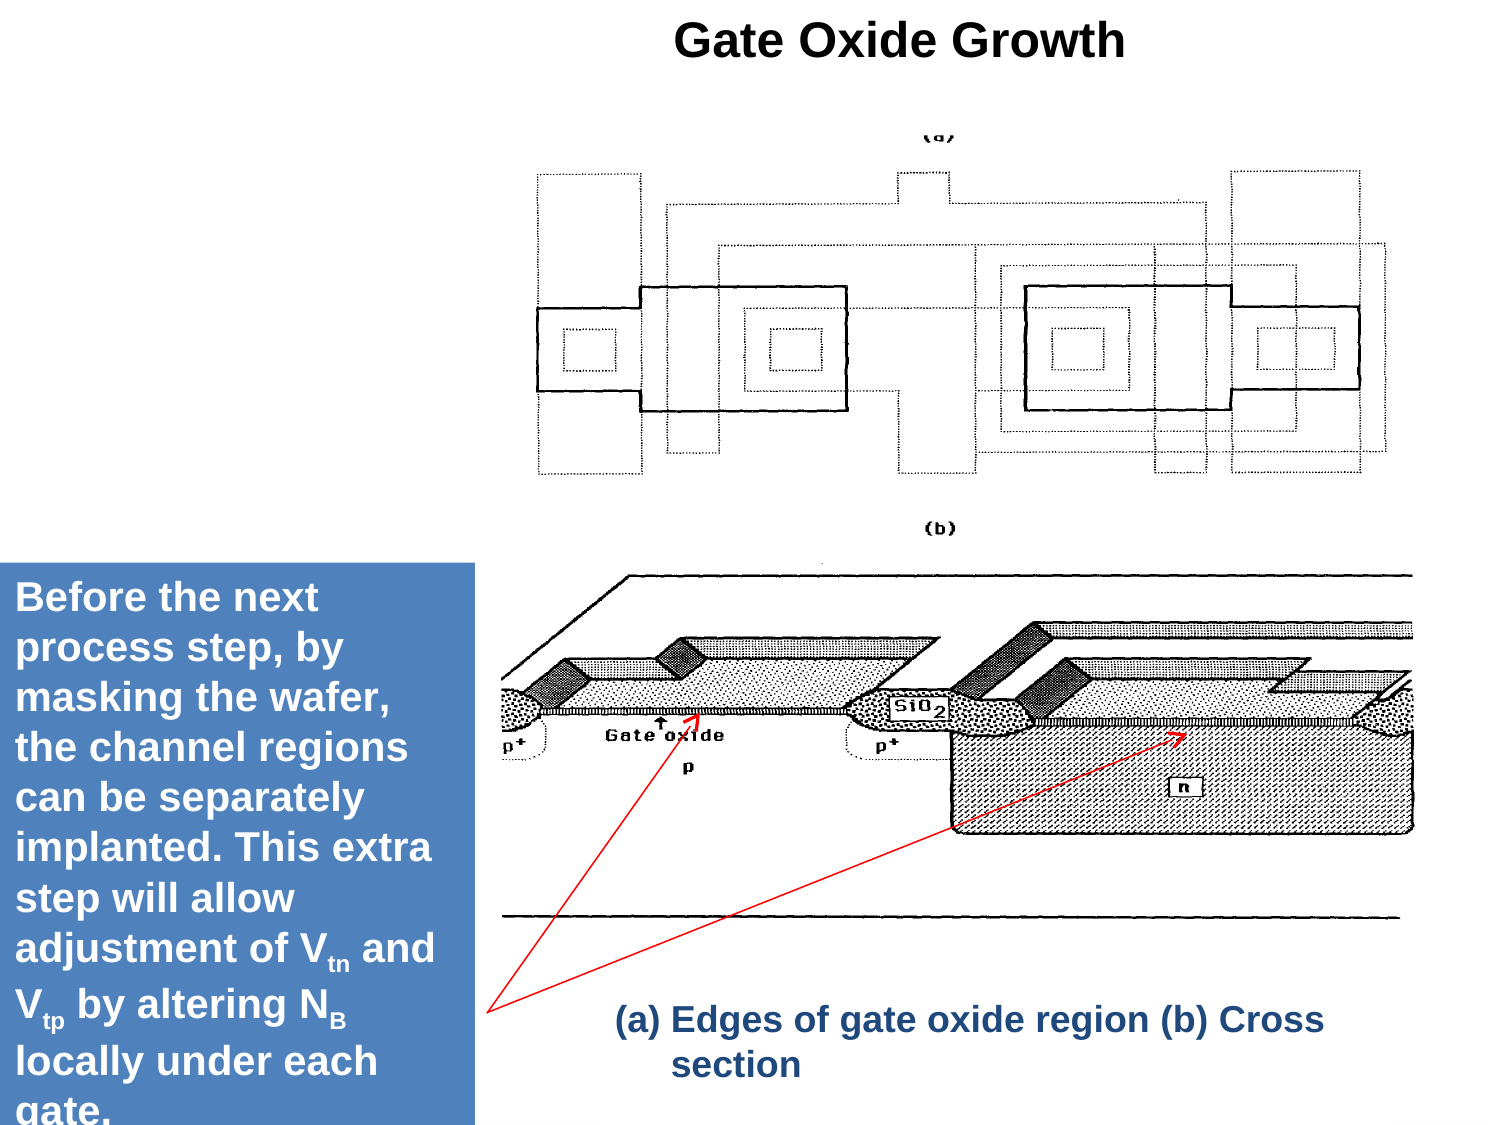

Gate Oxide Growth
Before the next process step, by masking the wafer, the channel regions can be separately
implanted. This extra step will allow adjustment of Vtn and Vtp by altering NB locally under each gate.
Edges of gate oxide region (b) Cross section